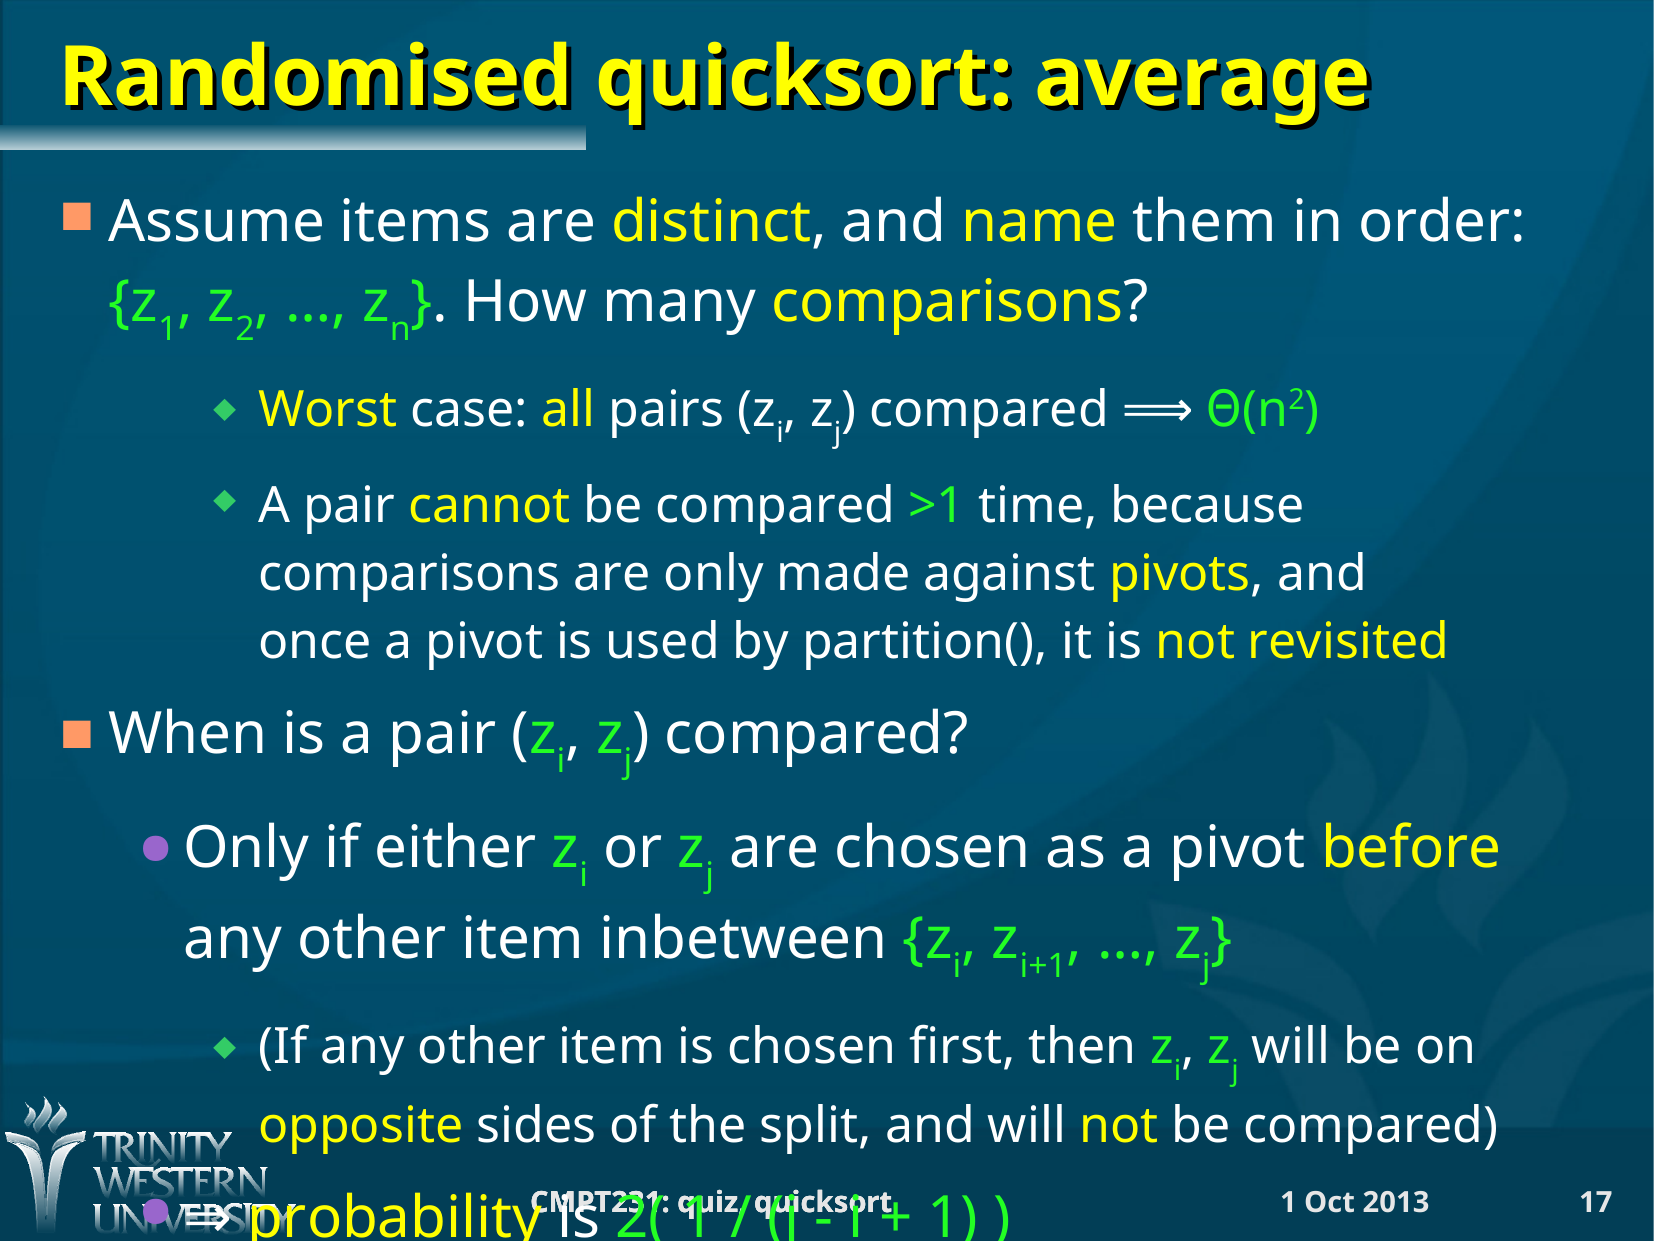

# Randomised quicksort: average
Assume items are distinct, and name them in order: {z1, z2, …, zn}. How many comparisons?
Worst case: all pairs (zi, zj) compared ⟹ Θ(n2)
A pair cannot be compared >1 time, because comparisons are only made against pivots, and
once a pivot is used by partition(), it is not revisited
When is a pair (zi, zj) compared?
Only if either zi or zj are chosen as a pivot before any other item inbetween {zi, zi+1, …, zj}
(If any other item is chosen first, then zi, zj will be on opposite sides of the split, and will not be compared)
⇒ probability is 2( 1 / (j - i + 1) )
CMPT231: quiz, quicksort
1 Oct 2013
17